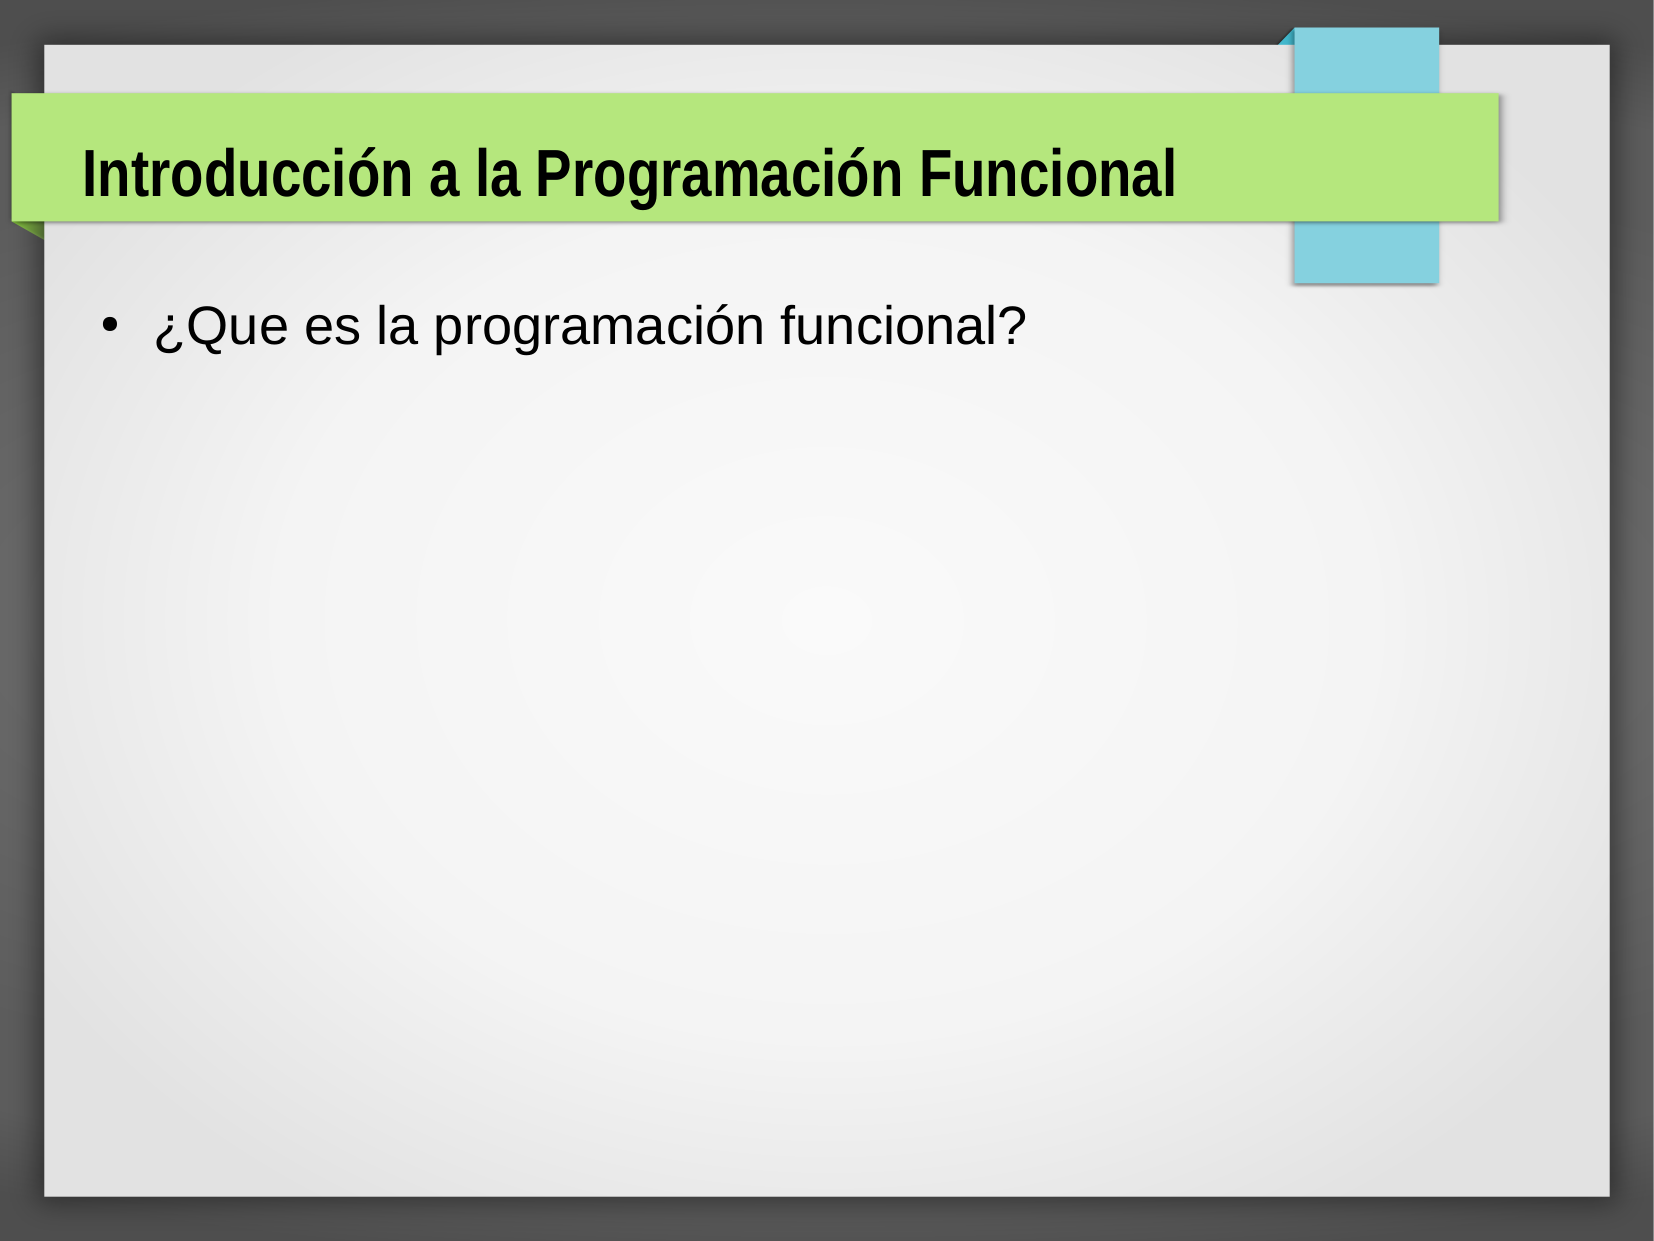

# Introducción a la Programación Funcional
¿Que es la programación funcional?